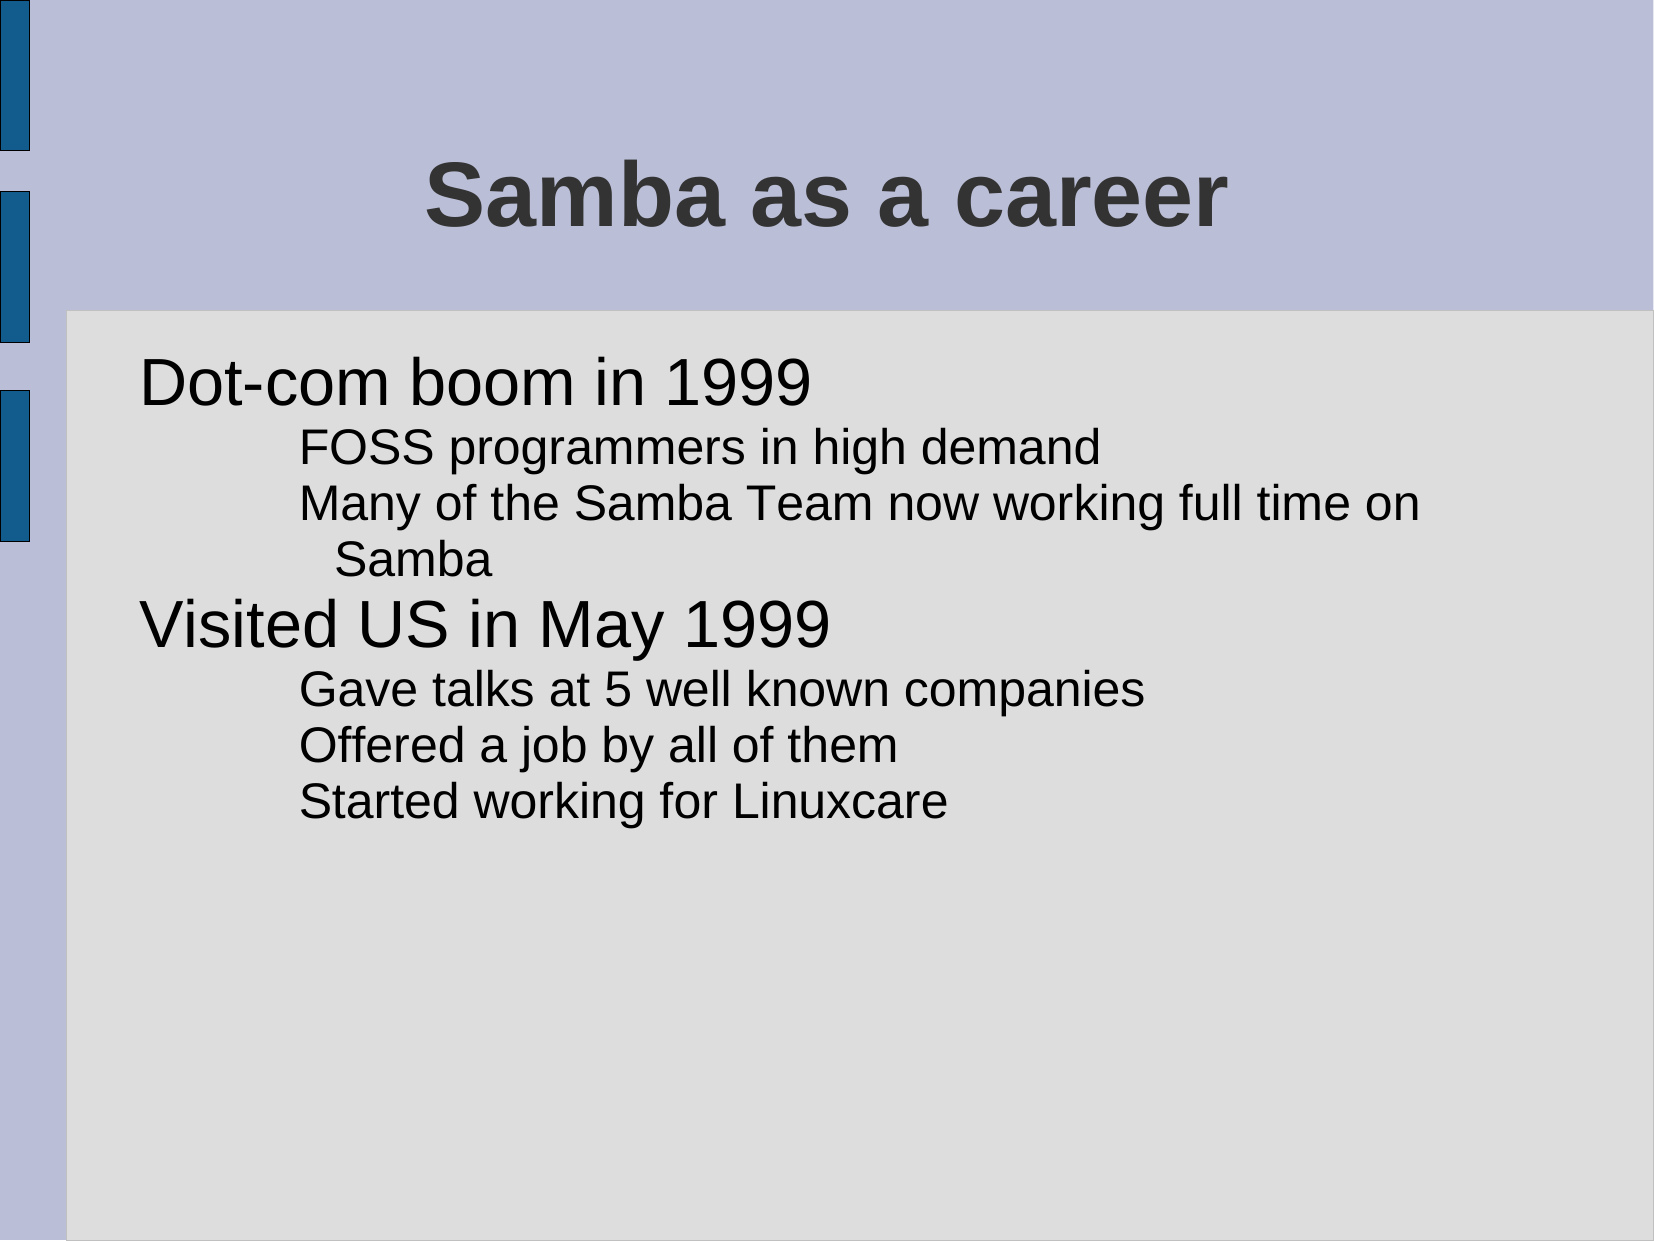

# Samba as a career
Dot-com boom in 1999
FOSS programmers in high demand
Many of the Samba Team now working full time on Samba
Visited US in May 1999
Gave talks at 5 well known companies
Offered a job by all of them
Started working for Linuxcare